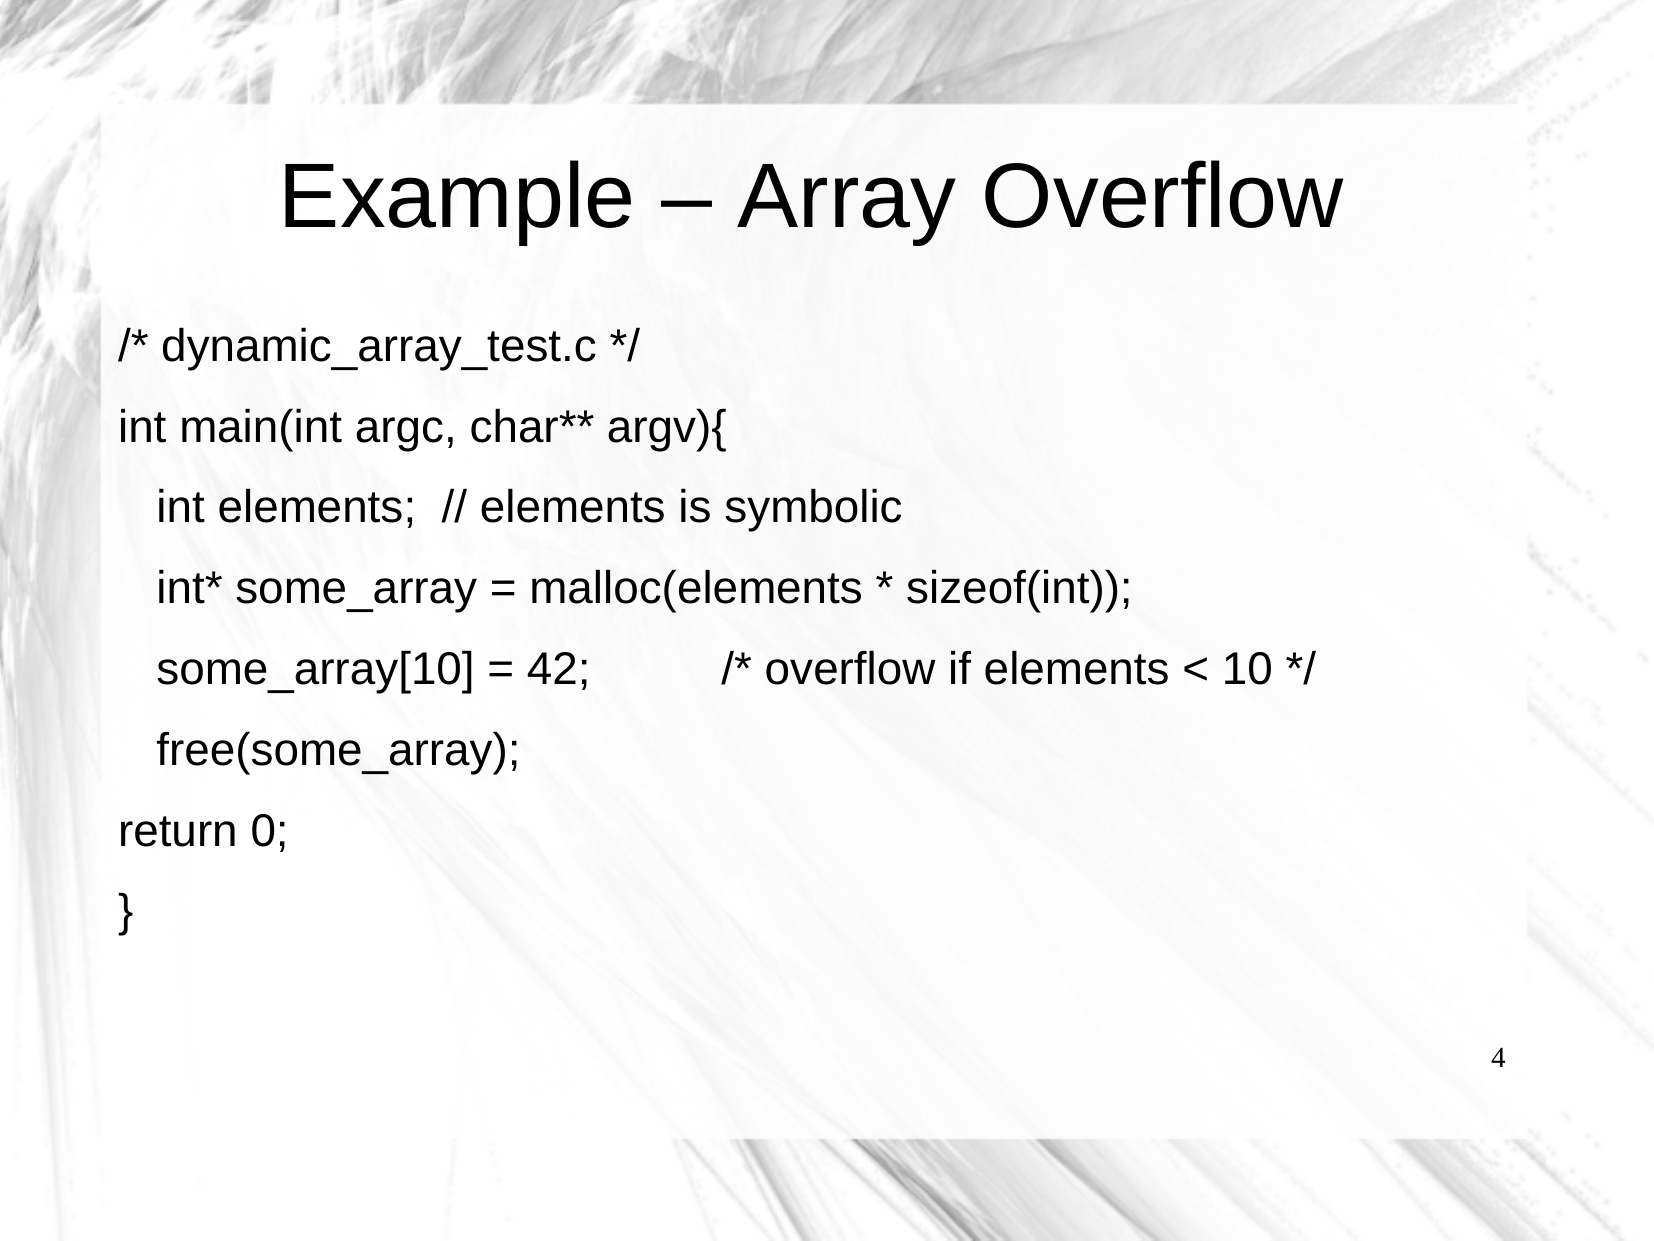

# Example – Array Overflow
/* dynamic_array_test.c */
int main(int argc, char** argv){
 int elements; // elements is symbolic
 int* some_array = malloc(elements * sizeof(int));
 some_array[10] = 42;		 /* overflow if elements < 10 */
 free(some_array);
return 0;
}
4